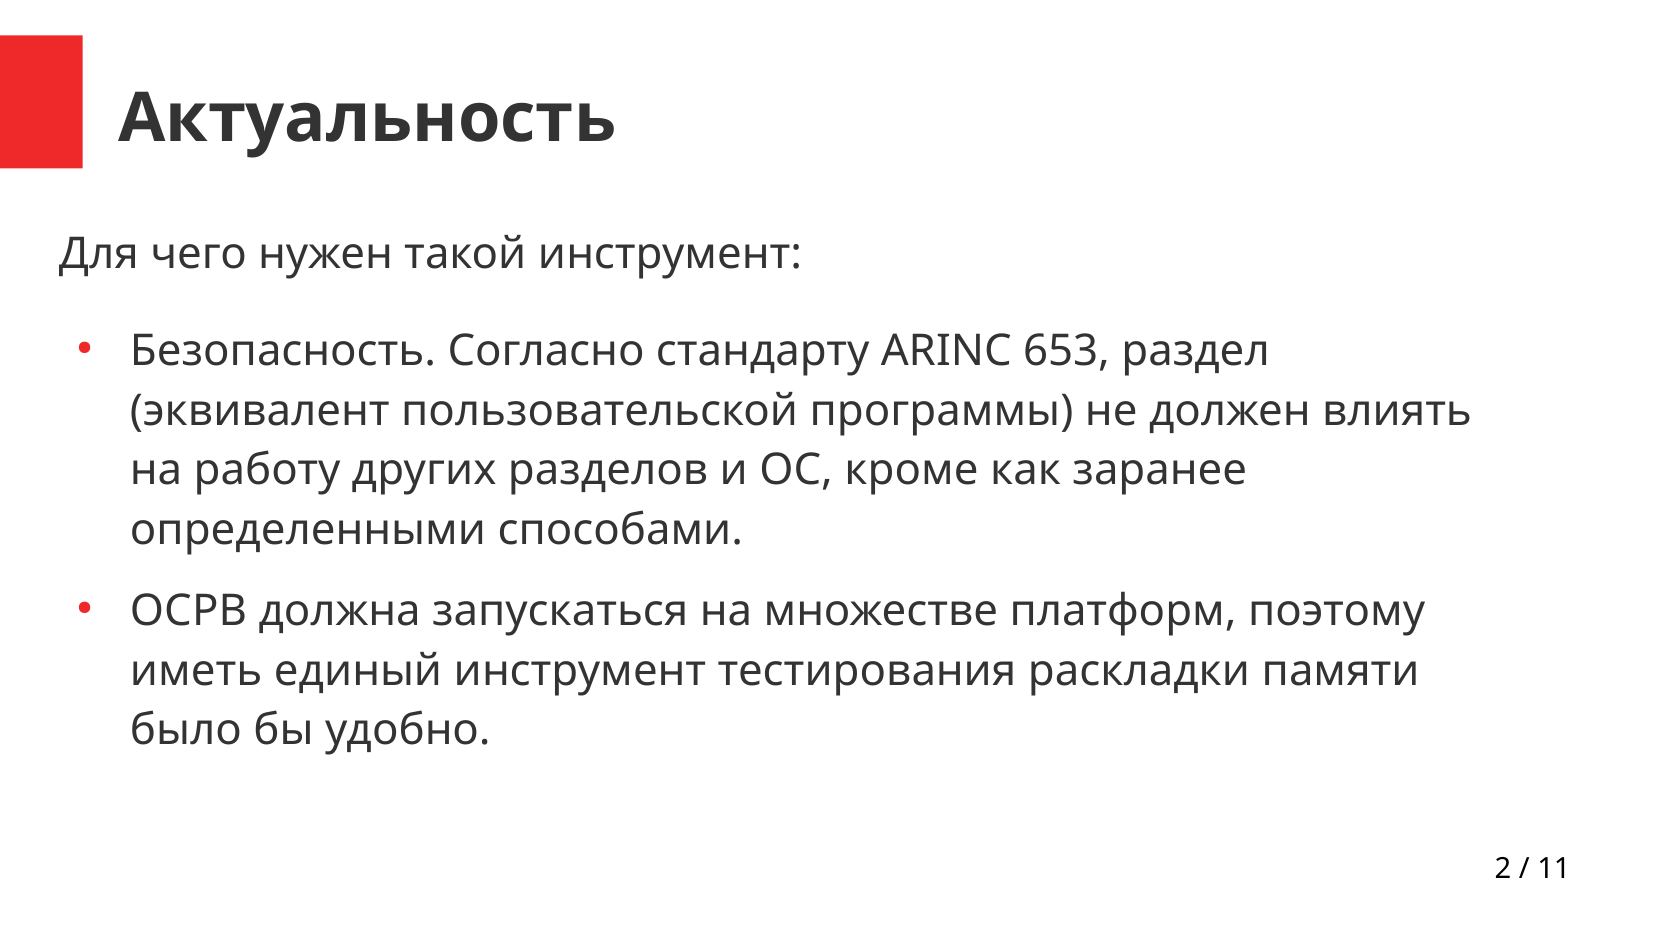

# Актуальность
Для чего нужен такой инструмент:
Безопасность. Согласно стандарту ARINC 653, раздел (эквивалент пользовательской программы) не должен влиять на работу других разделов и ОС, кроме как заранее определенными способами.
ОСРВ должна запускаться на множестве платформ, поэтому иметь единый инструмент тестирования раскладки памяти было бы удобно.
2